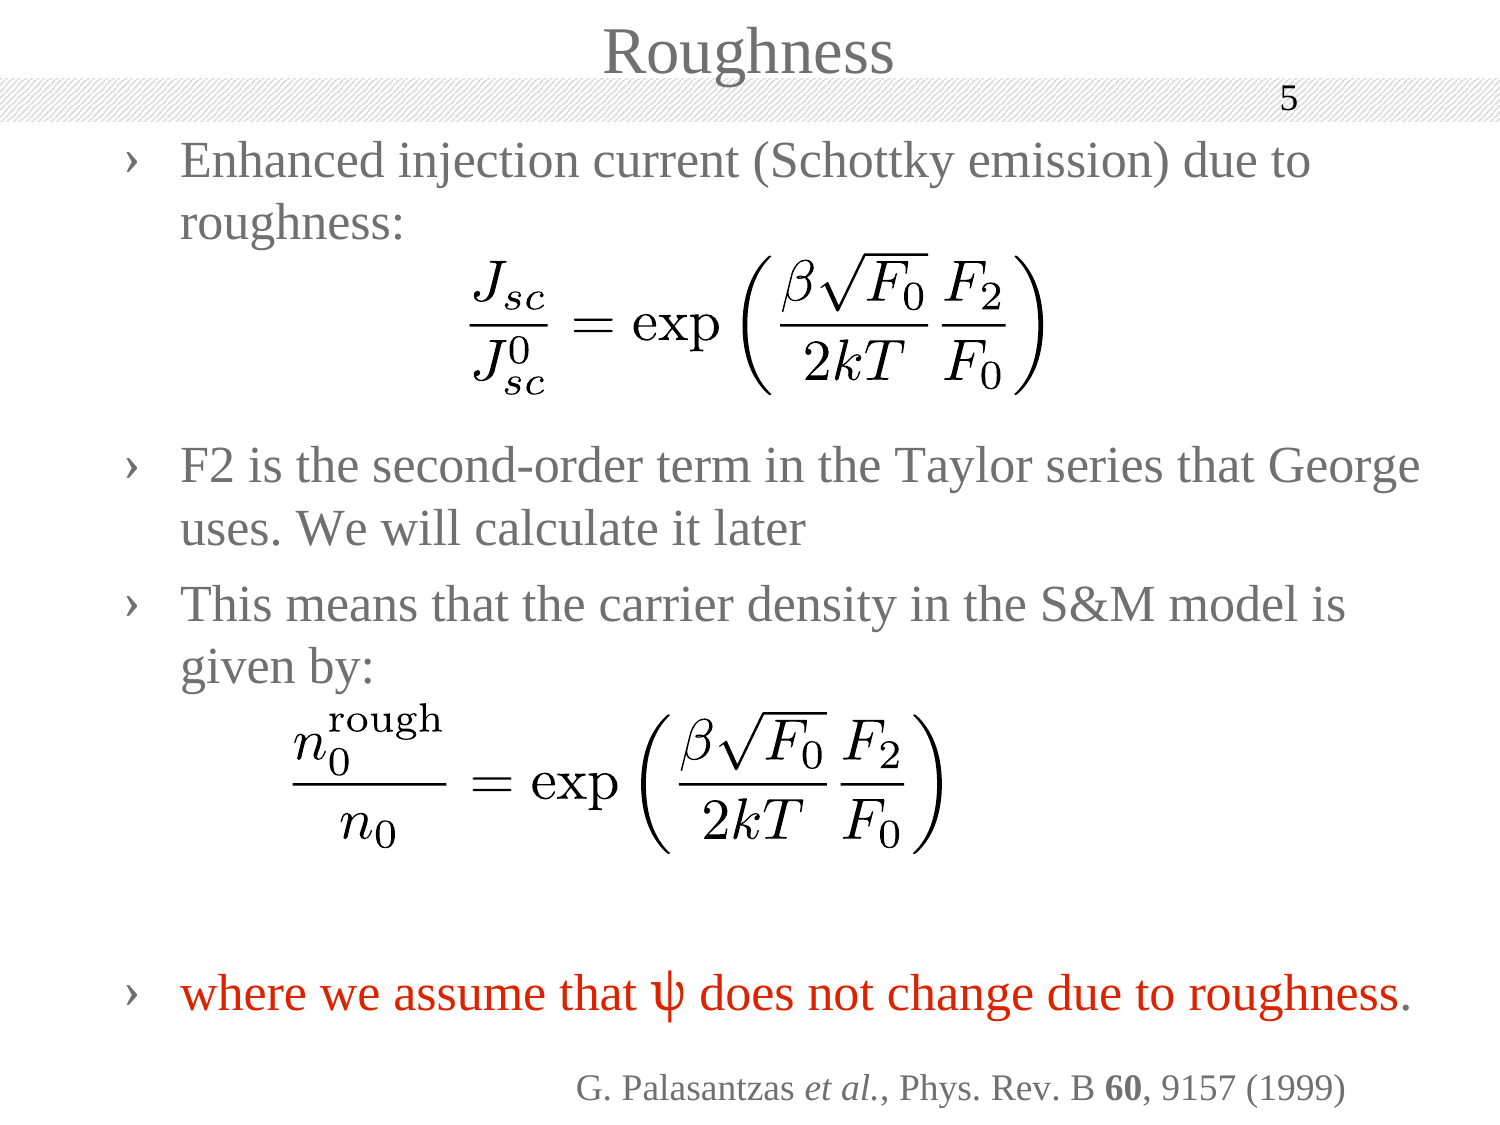

# Roughness
5
Enhanced injection current (Schottky emission) due to roughness:
F2 is the second-order term in the Taylor series that George uses. We will calculate it later
This means that the carrier density in the S&M model is given by:
where we assume that ψ does not change due to roughness.
7-2-11
G. Palasantzas et al., Phys. Rev. B 60, 9157 (1999)